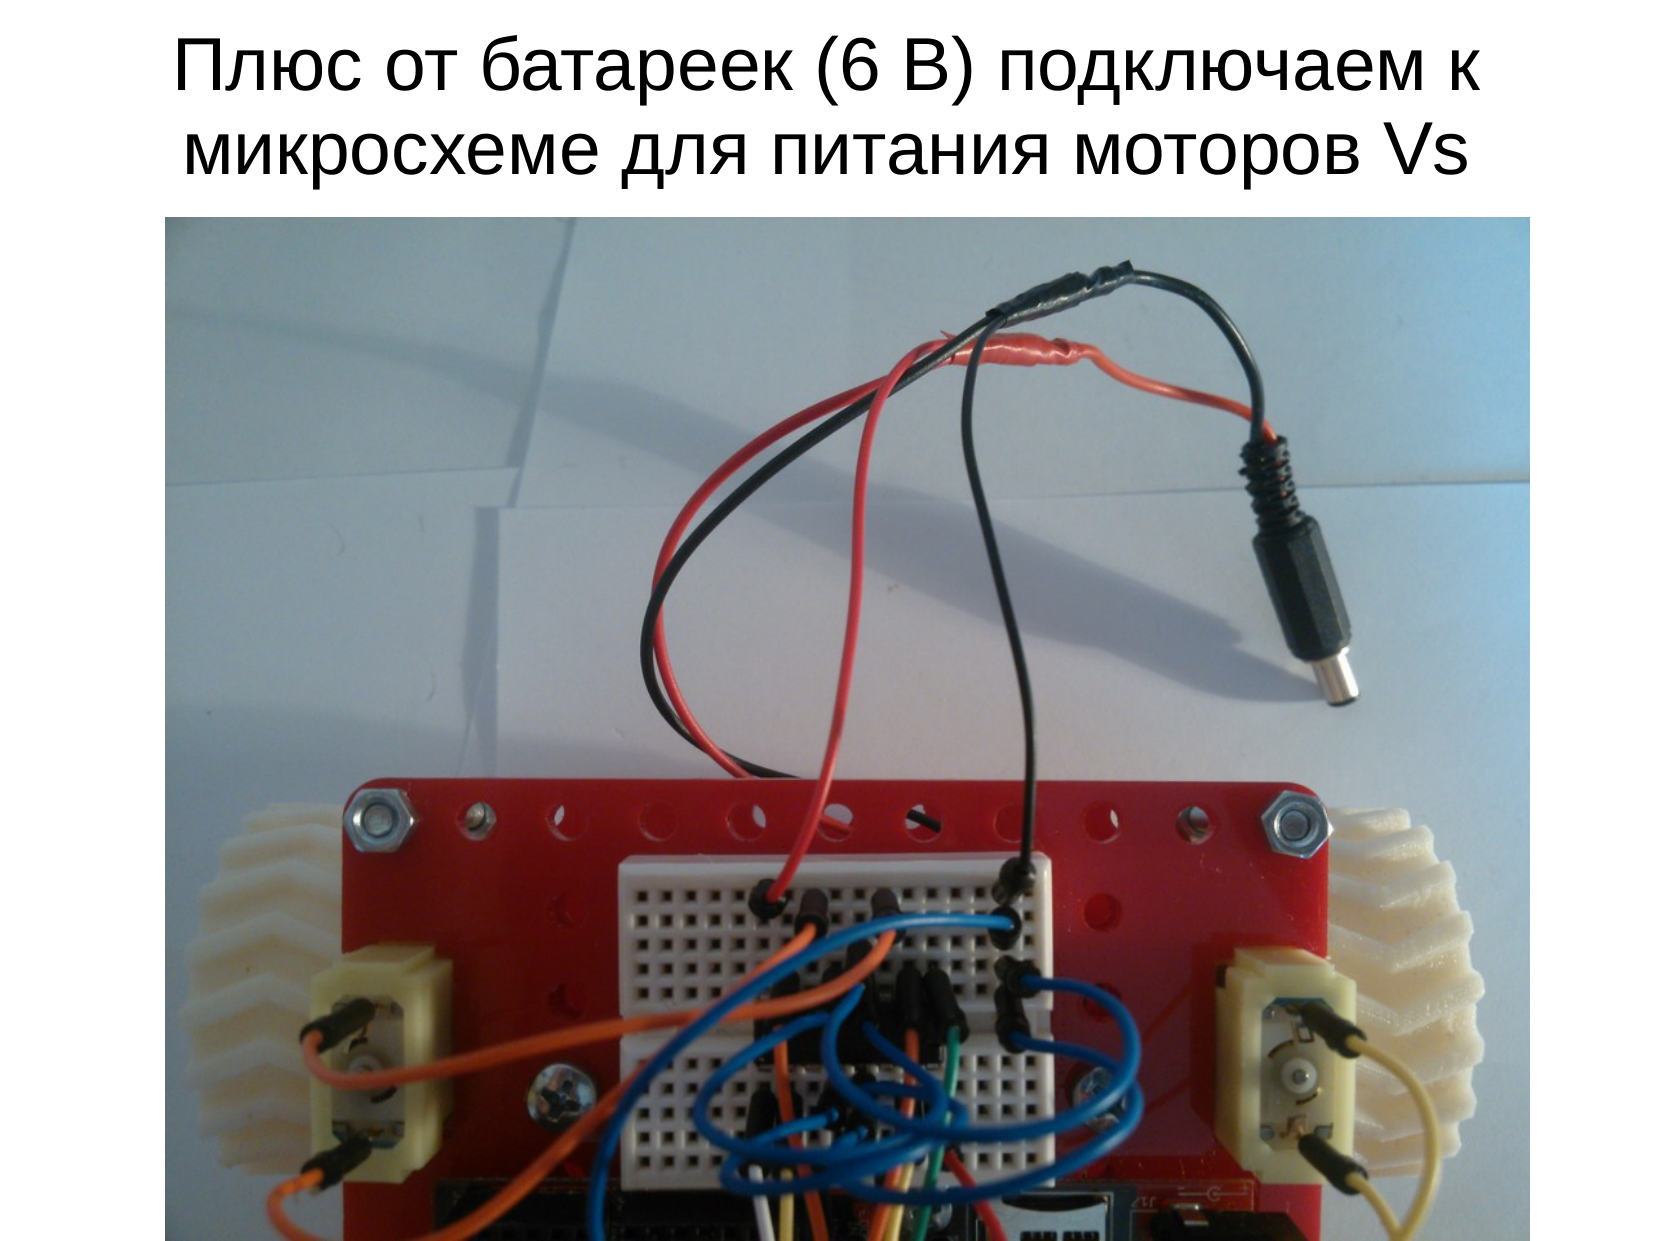

# Плюс от батареек (6 В) подключаем к микросхеме для питания моторов Vs